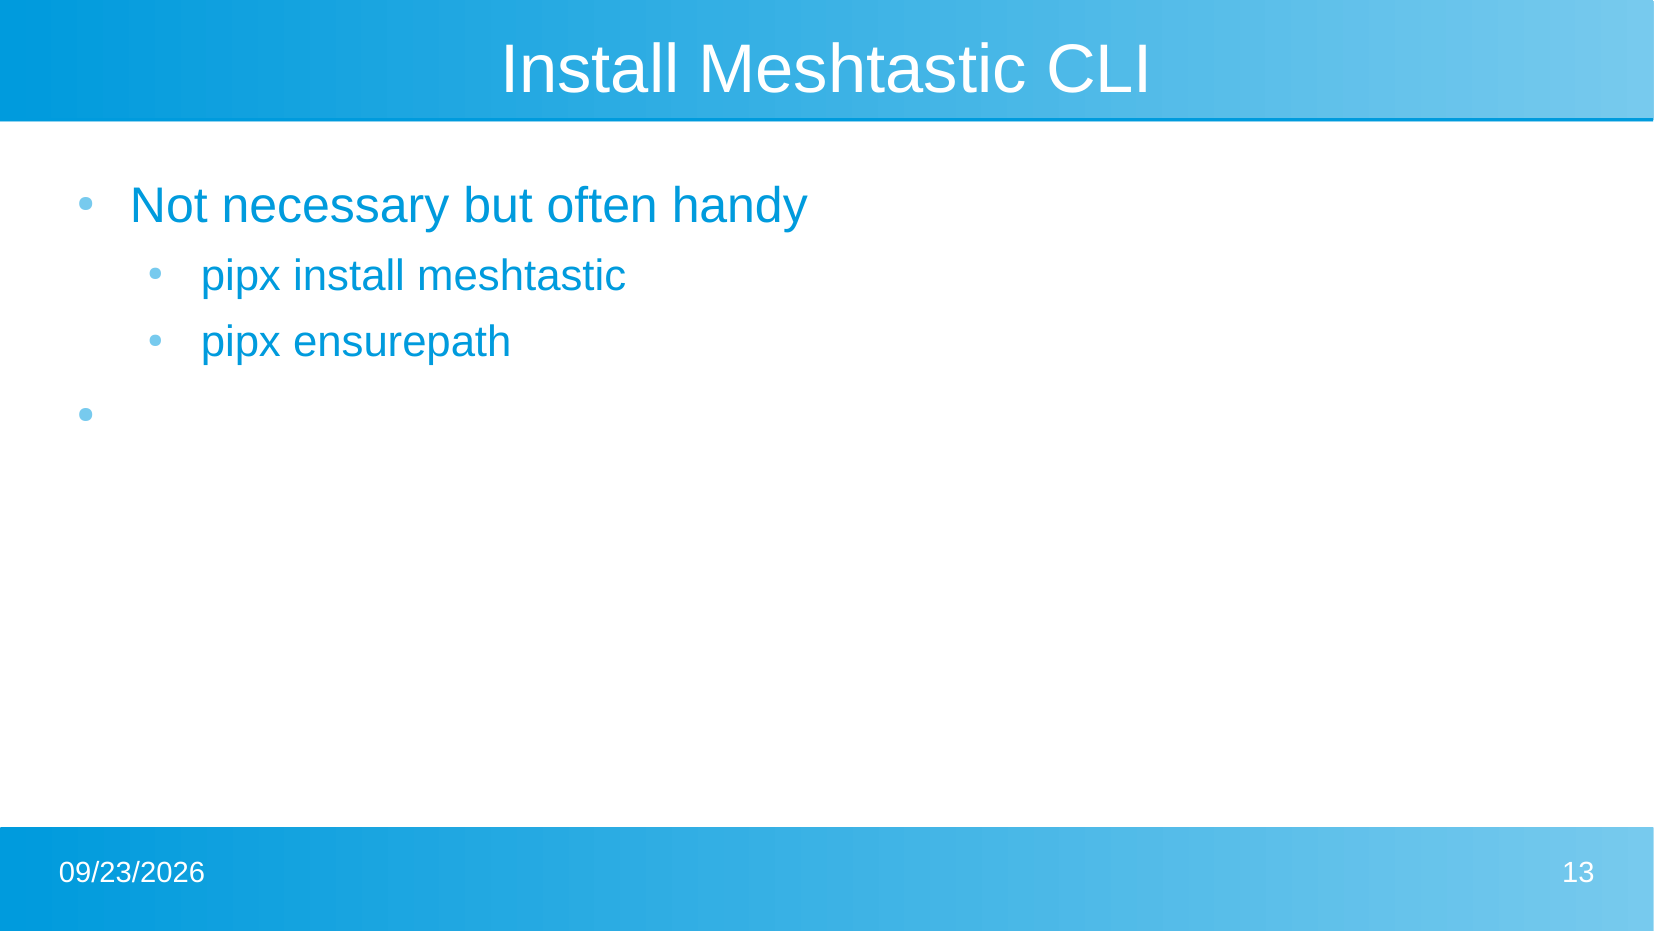

# Install Meshtastic CLI
Not necessary but often handy
pipx install meshtastic
pipx ensurepath
13